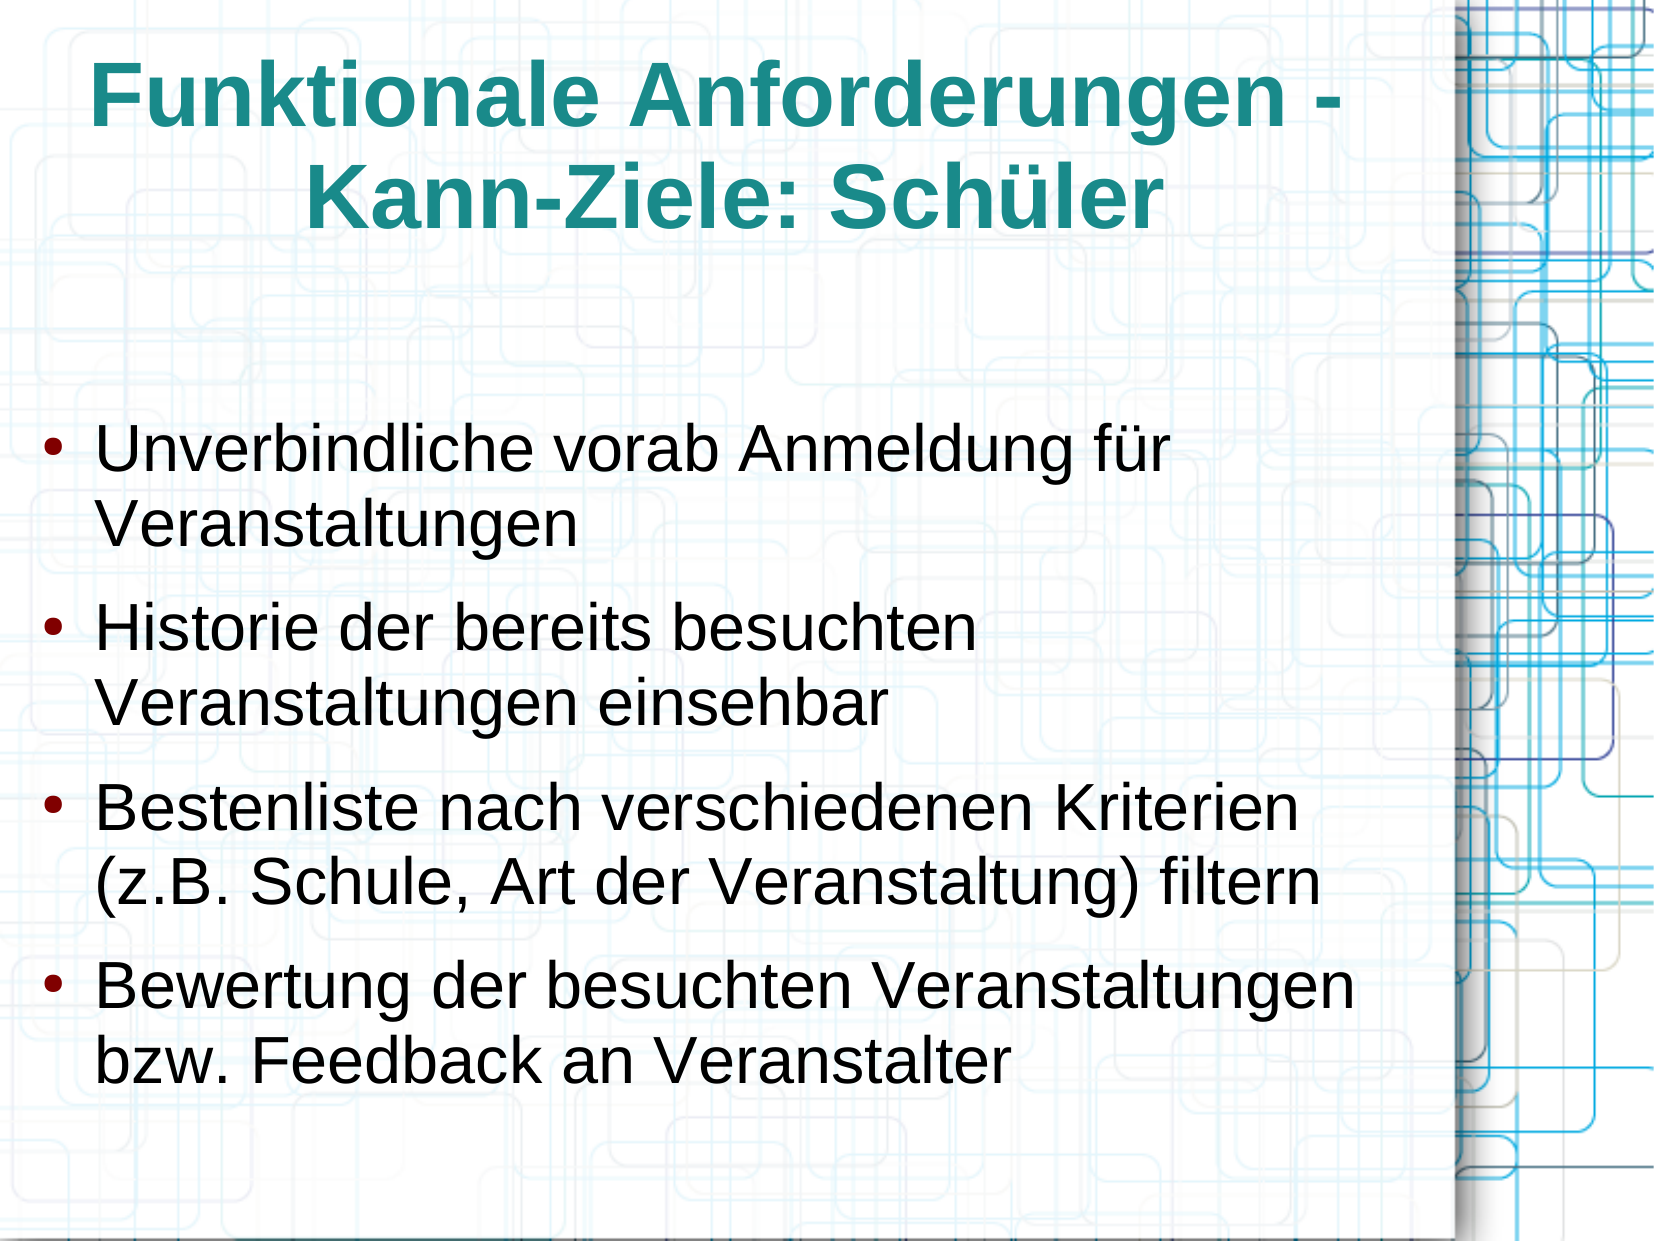

# Funktionale Anforderungen - Kann-Ziele: Schüler
Unverbindliche vorab Anmeldung für Veranstaltungen
Historie der bereits besuchten Veranstaltungen einsehbar
Bestenliste nach verschiedenen Kriterien (z.B. Schule, Art der Veranstaltung) filtern
Bewertung der besuchten Veranstaltungen bzw. Feedback an Veranstalter